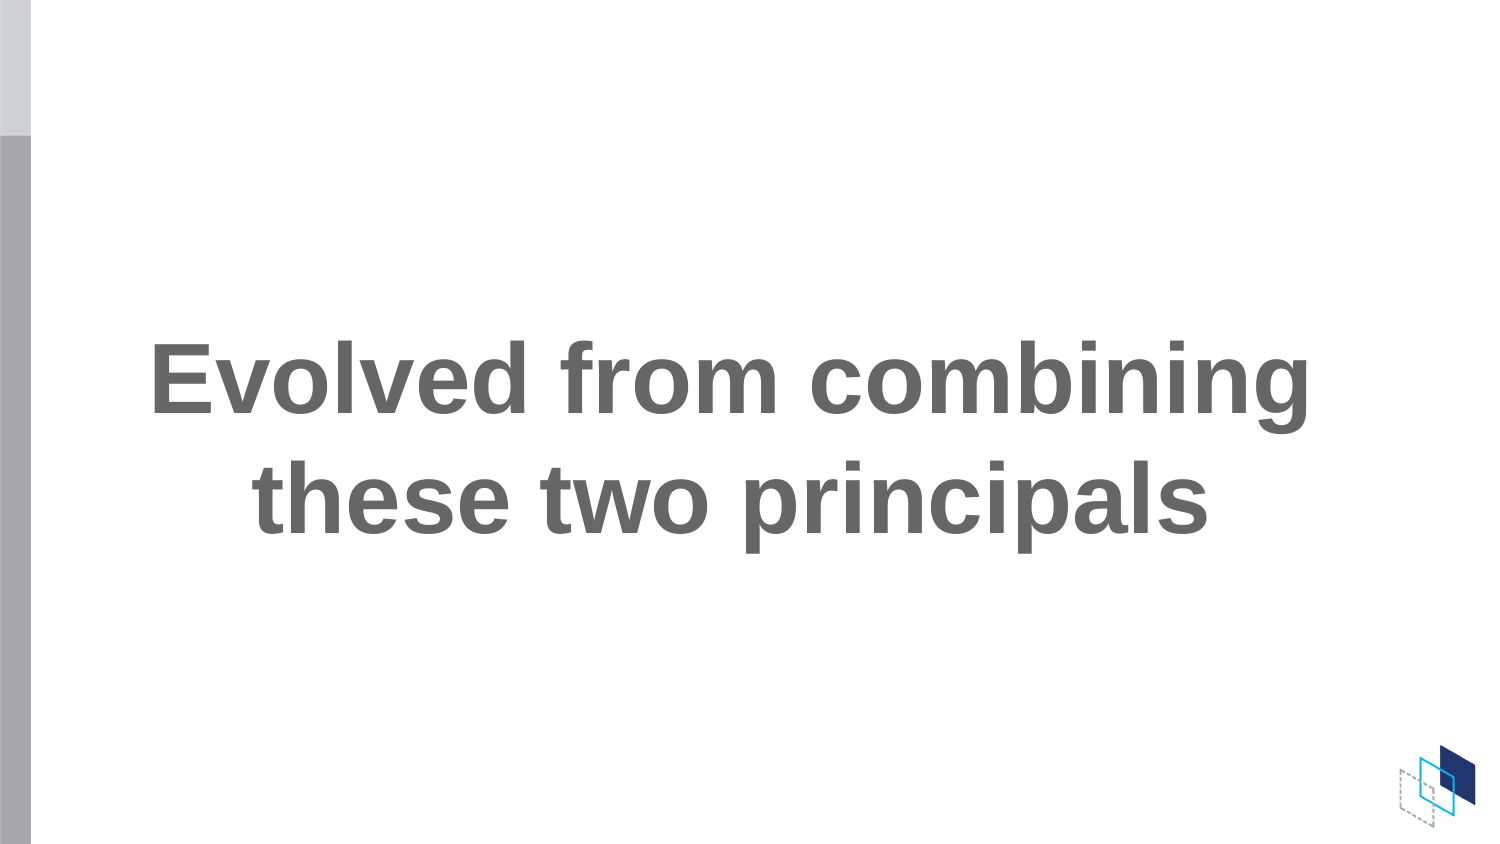

# Evolved from combining these two principals